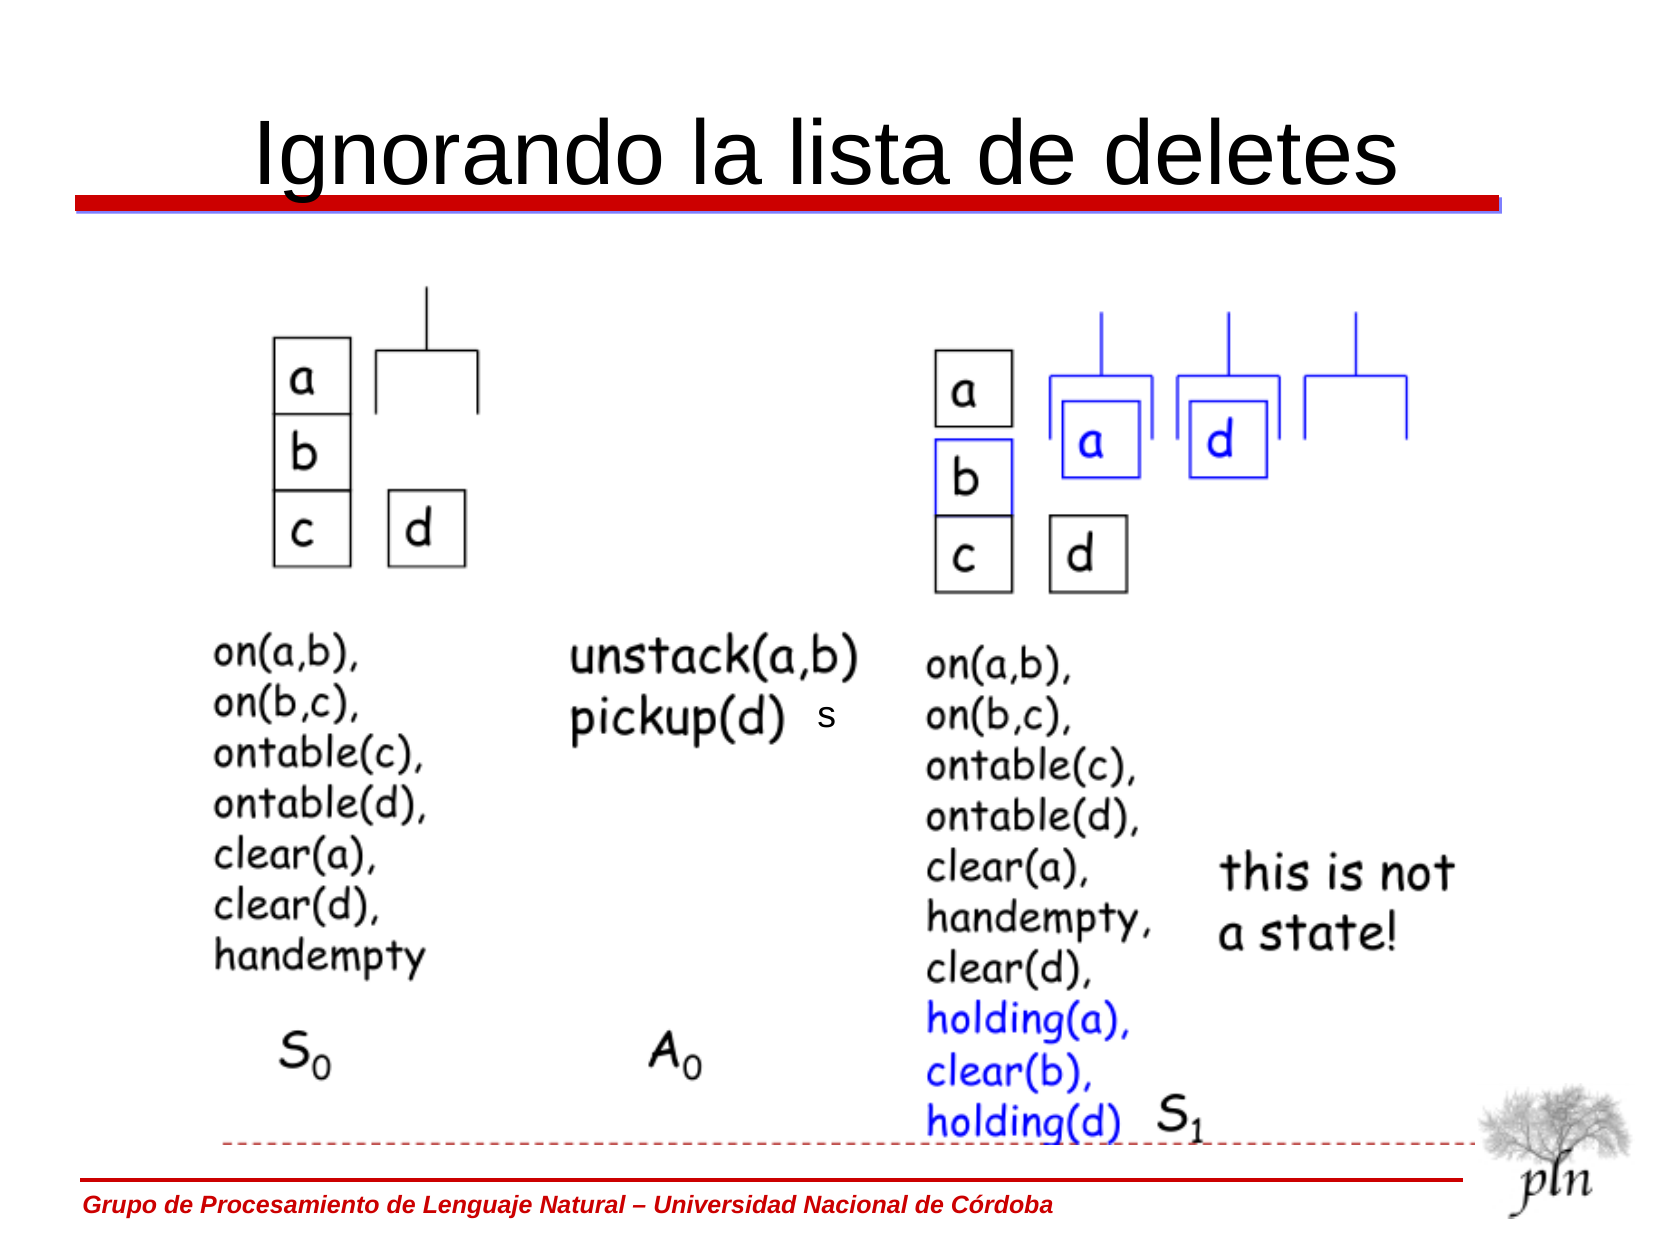

# Ignorando la lista de deletes
s